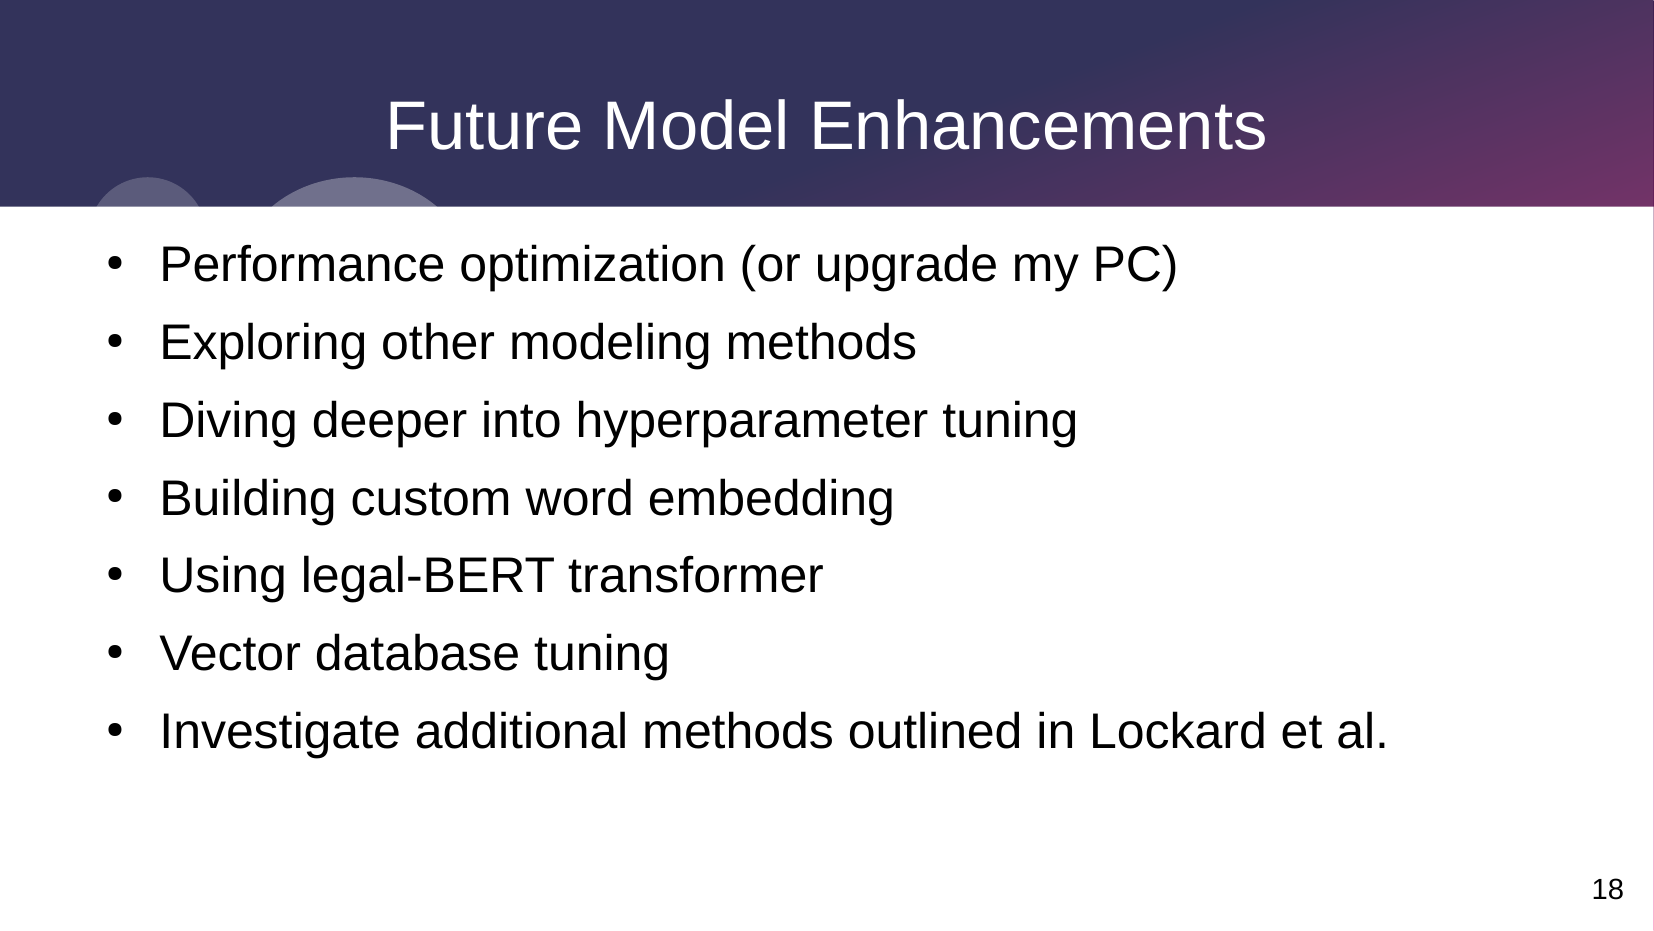

# Future Model Enhancements
Performance optimization (or upgrade my PC)
Exploring other modeling methods
Diving deeper into hyperparameter tuning
Building custom word embedding
Using legal-BERT transformer
Vector database tuning
Investigate additional methods outlined in Lockard et al.